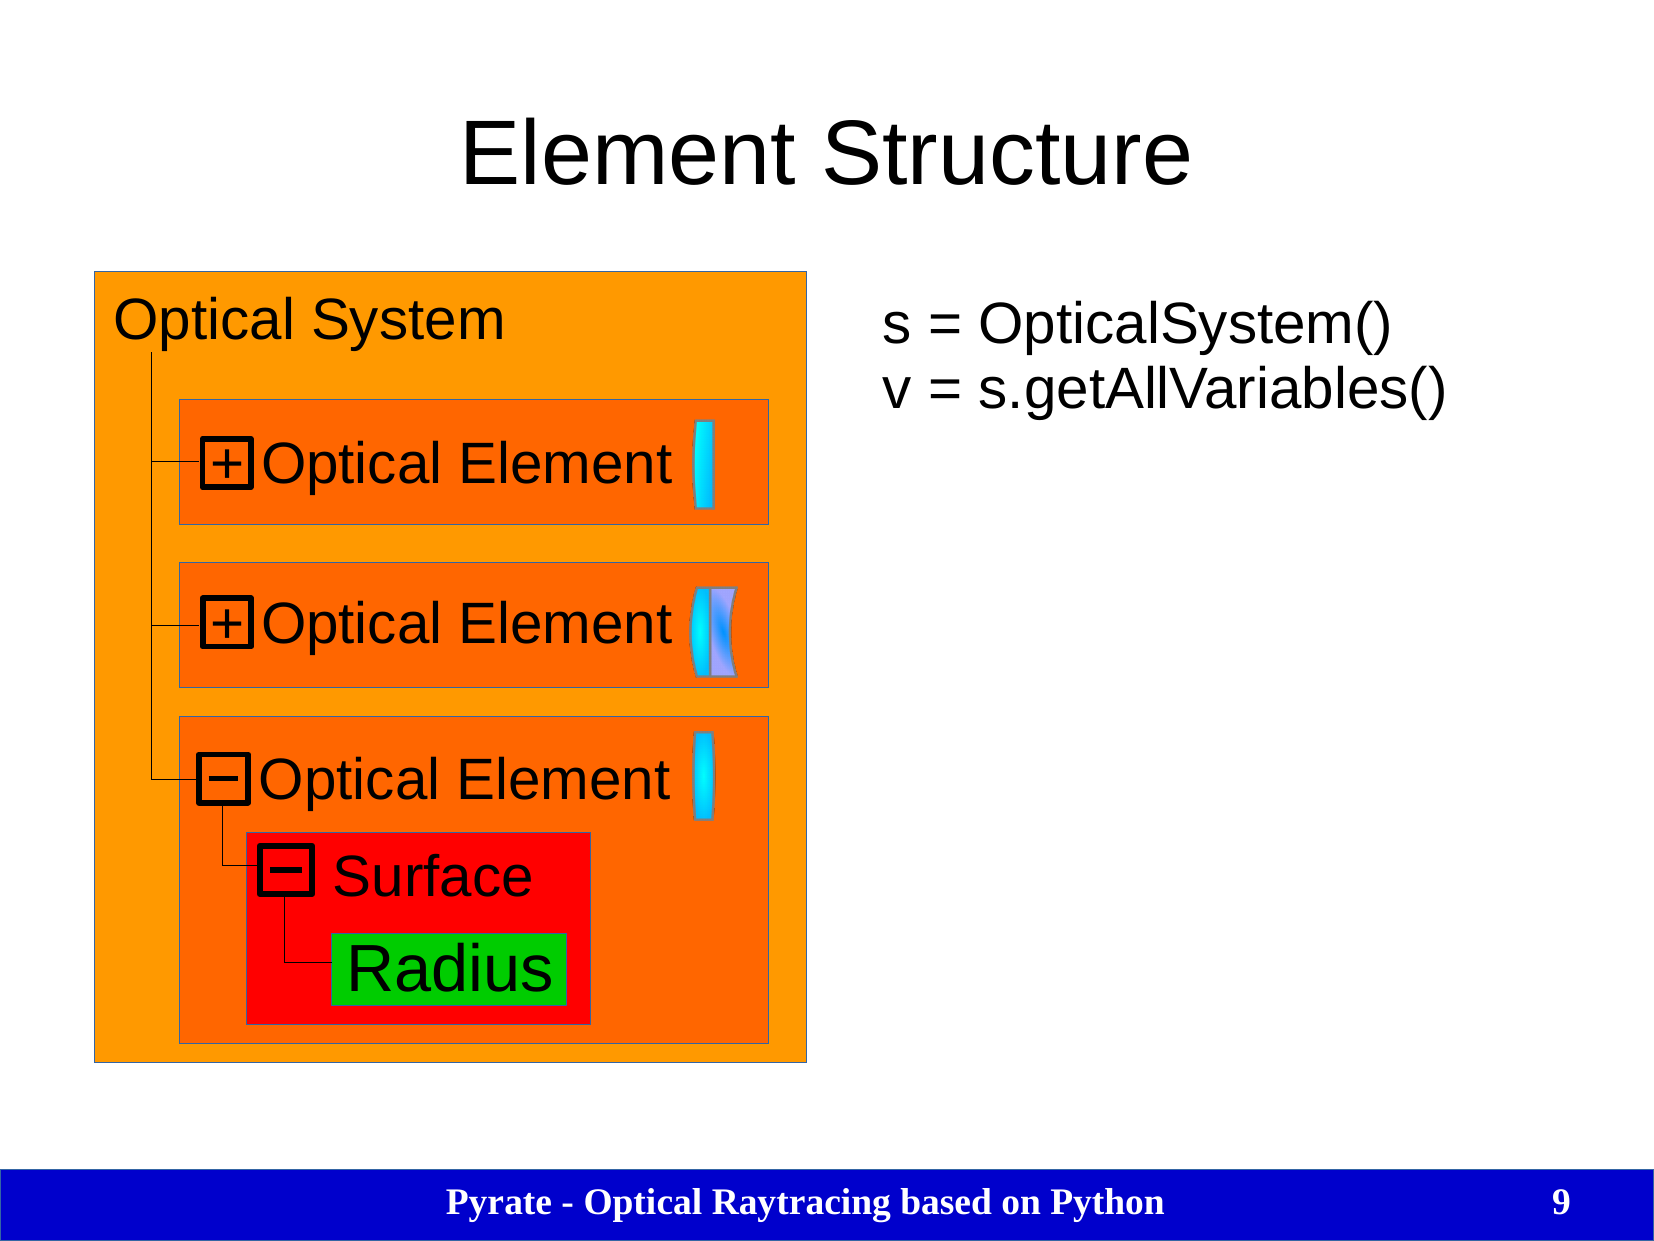

# Element Structure
Optical System
+ Optical Element
+ Optical Element
Optical Element
Surface
Radius
s = OpticalSystem()
v = s.getAllVariables()
Pyrate - Optical Raytracing based on Python
9